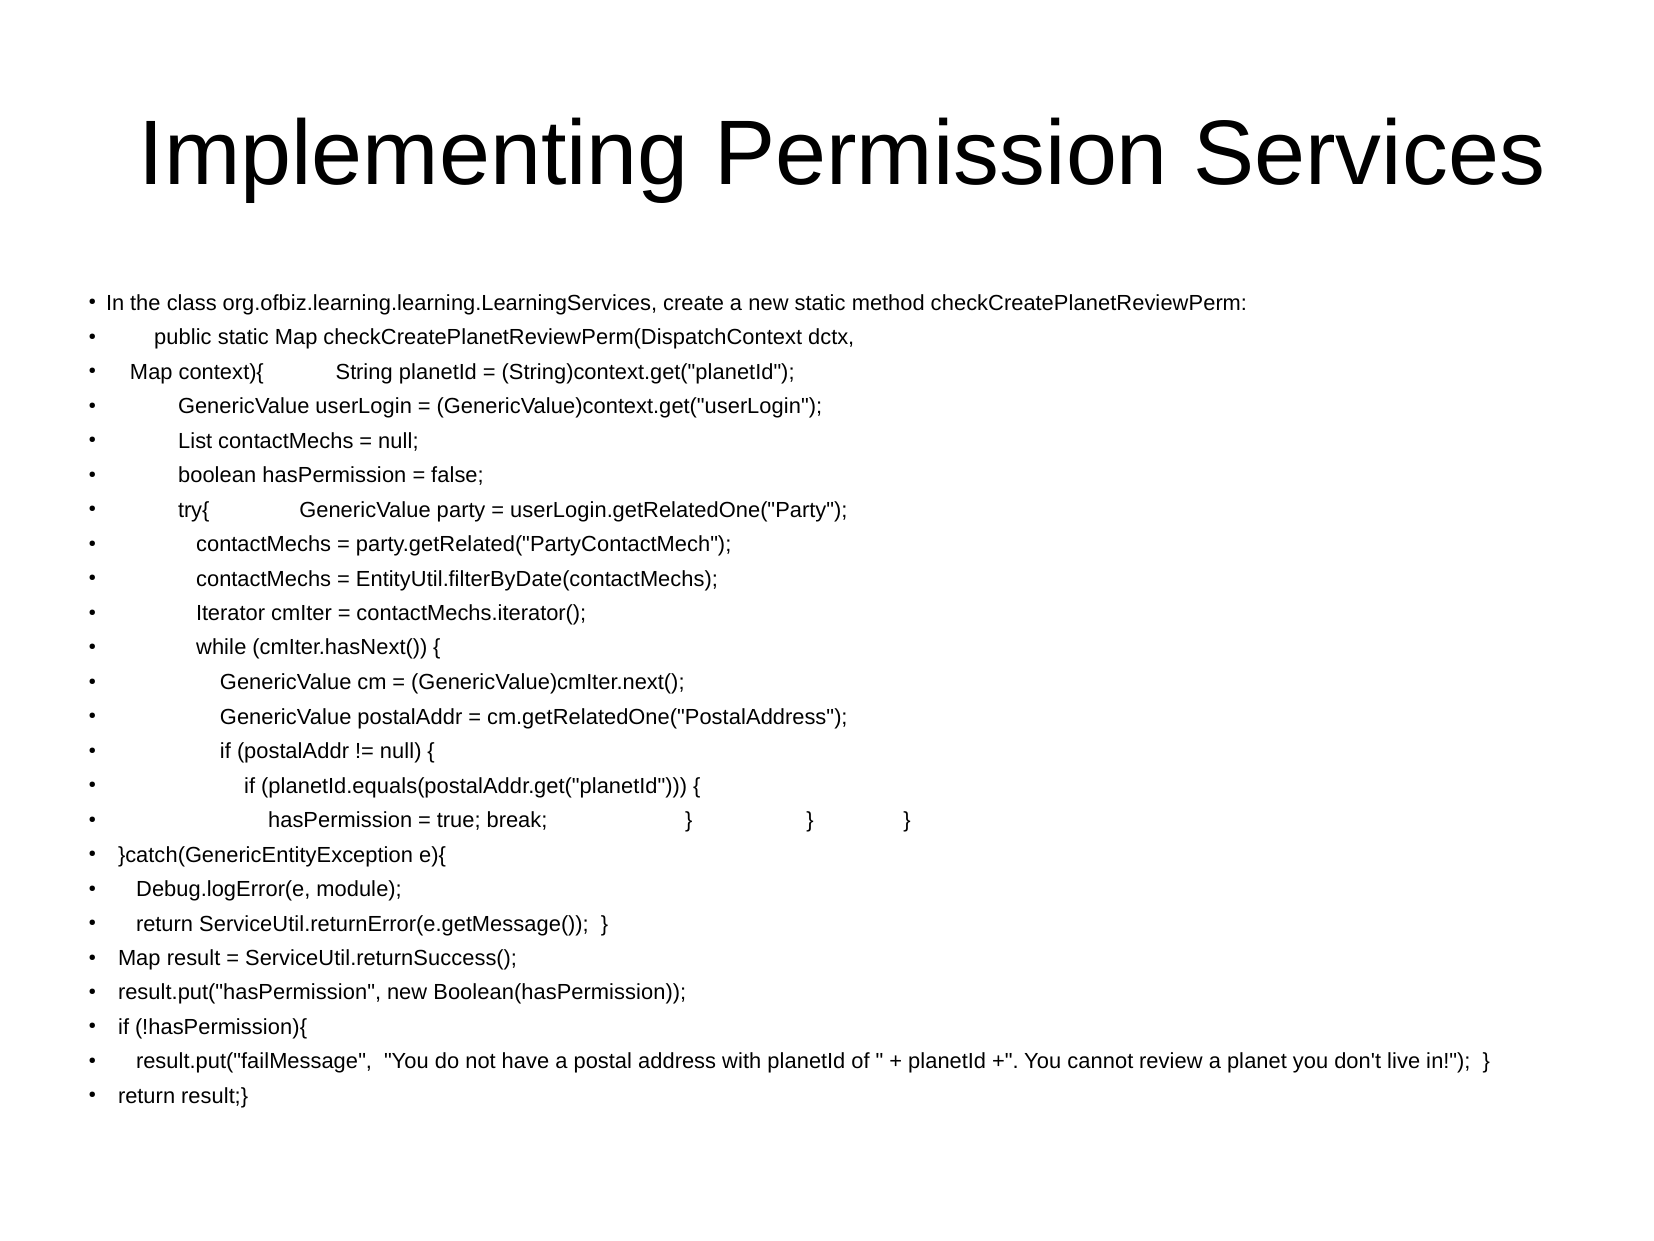

# Implementing Permission Services
In the class org.ofbiz.learning.learning.LearningServices, create a new static method checkCreatePlanetReviewPerm:
 public static Map checkCreatePlanetReviewPerm(DispatchContext dctx,
 Map context){ String planetId = (String)context.get("planetId");
 GenericValue userLogin = (GenericValue)context.get("userLogin");
 List contactMechs = null;
 boolean hasPermission = false;
 try{ GenericValue party = userLogin.getRelatedOne("Party");
 contactMechs = party.getRelated("PartyContactMech");
 contactMechs = EntityUtil.filterByDate(contactMechs);
 Iterator cmIter = contactMechs.iterator();
 while (cmIter.hasNext()) {
 GenericValue cm = (GenericValue)cmIter.next();
 GenericValue postalAddr = cm.getRelatedOne("PostalAddress");
 if (postalAddr != null) {
 if (planetId.equals(postalAddr.get("planetId"))) {
 hasPermission = true; break; } } }
 }catch(GenericEntityException e){
 Debug.logError(e, module);
 return ServiceUtil.returnError(e.getMessage()); }
 Map result = ServiceUtil.returnSuccess();
 result.put("hasPermission", new Boolean(hasPermission));
 if (!hasPermission){
 result.put("failMessage", "You do not have a postal address with planetId of " + planetId +". You cannot review a planet you don't live in!"); }
 return result;}